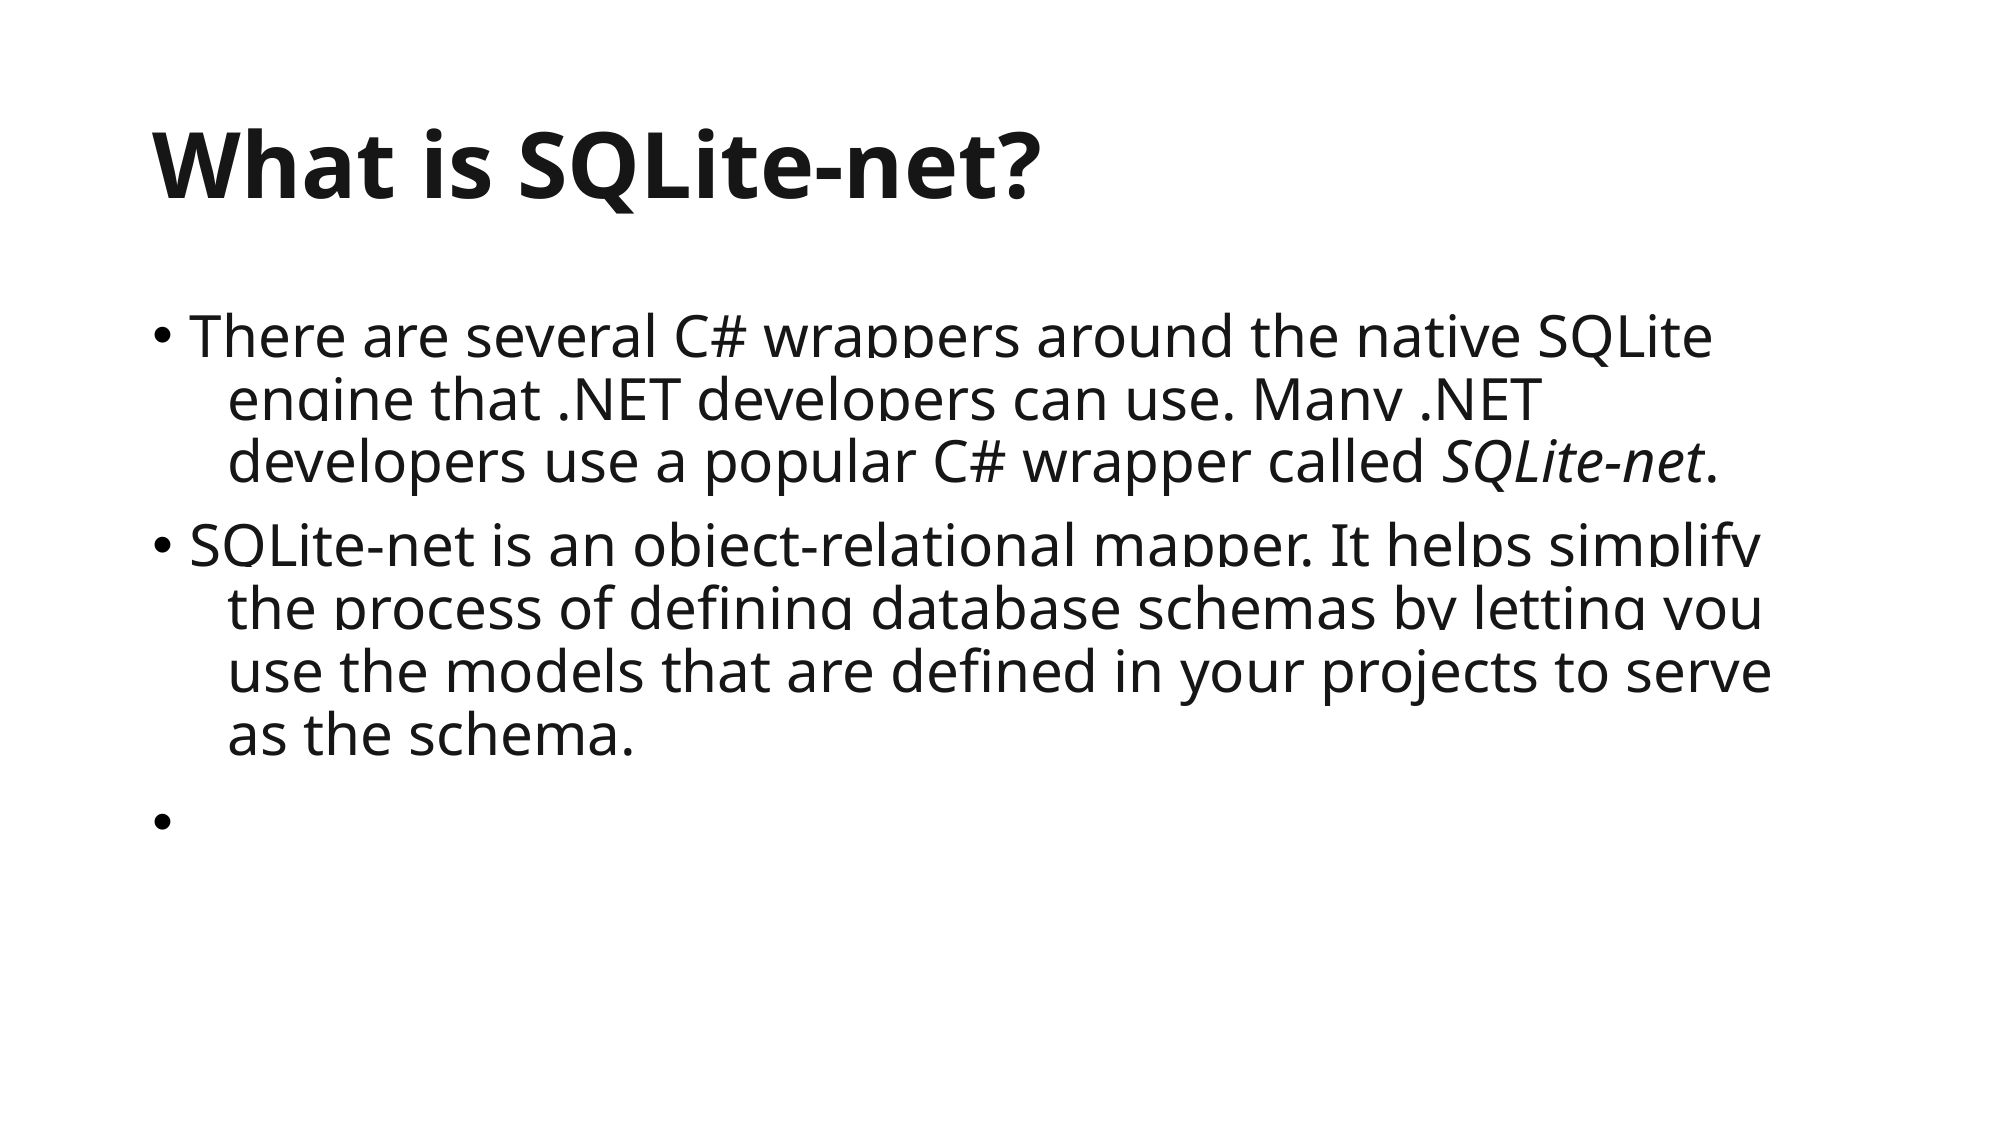

# What is SQLite-net?
There are several C# wrappers around the native SQLite engine that .NET developers can use. Many .NET developers use a popular C# wrapper called SQLite-net.
SQLite-net is an object-relational mapper. It helps simplify the process of defining database schemas by letting you use the models that are defined in your projects to serve as the schema.